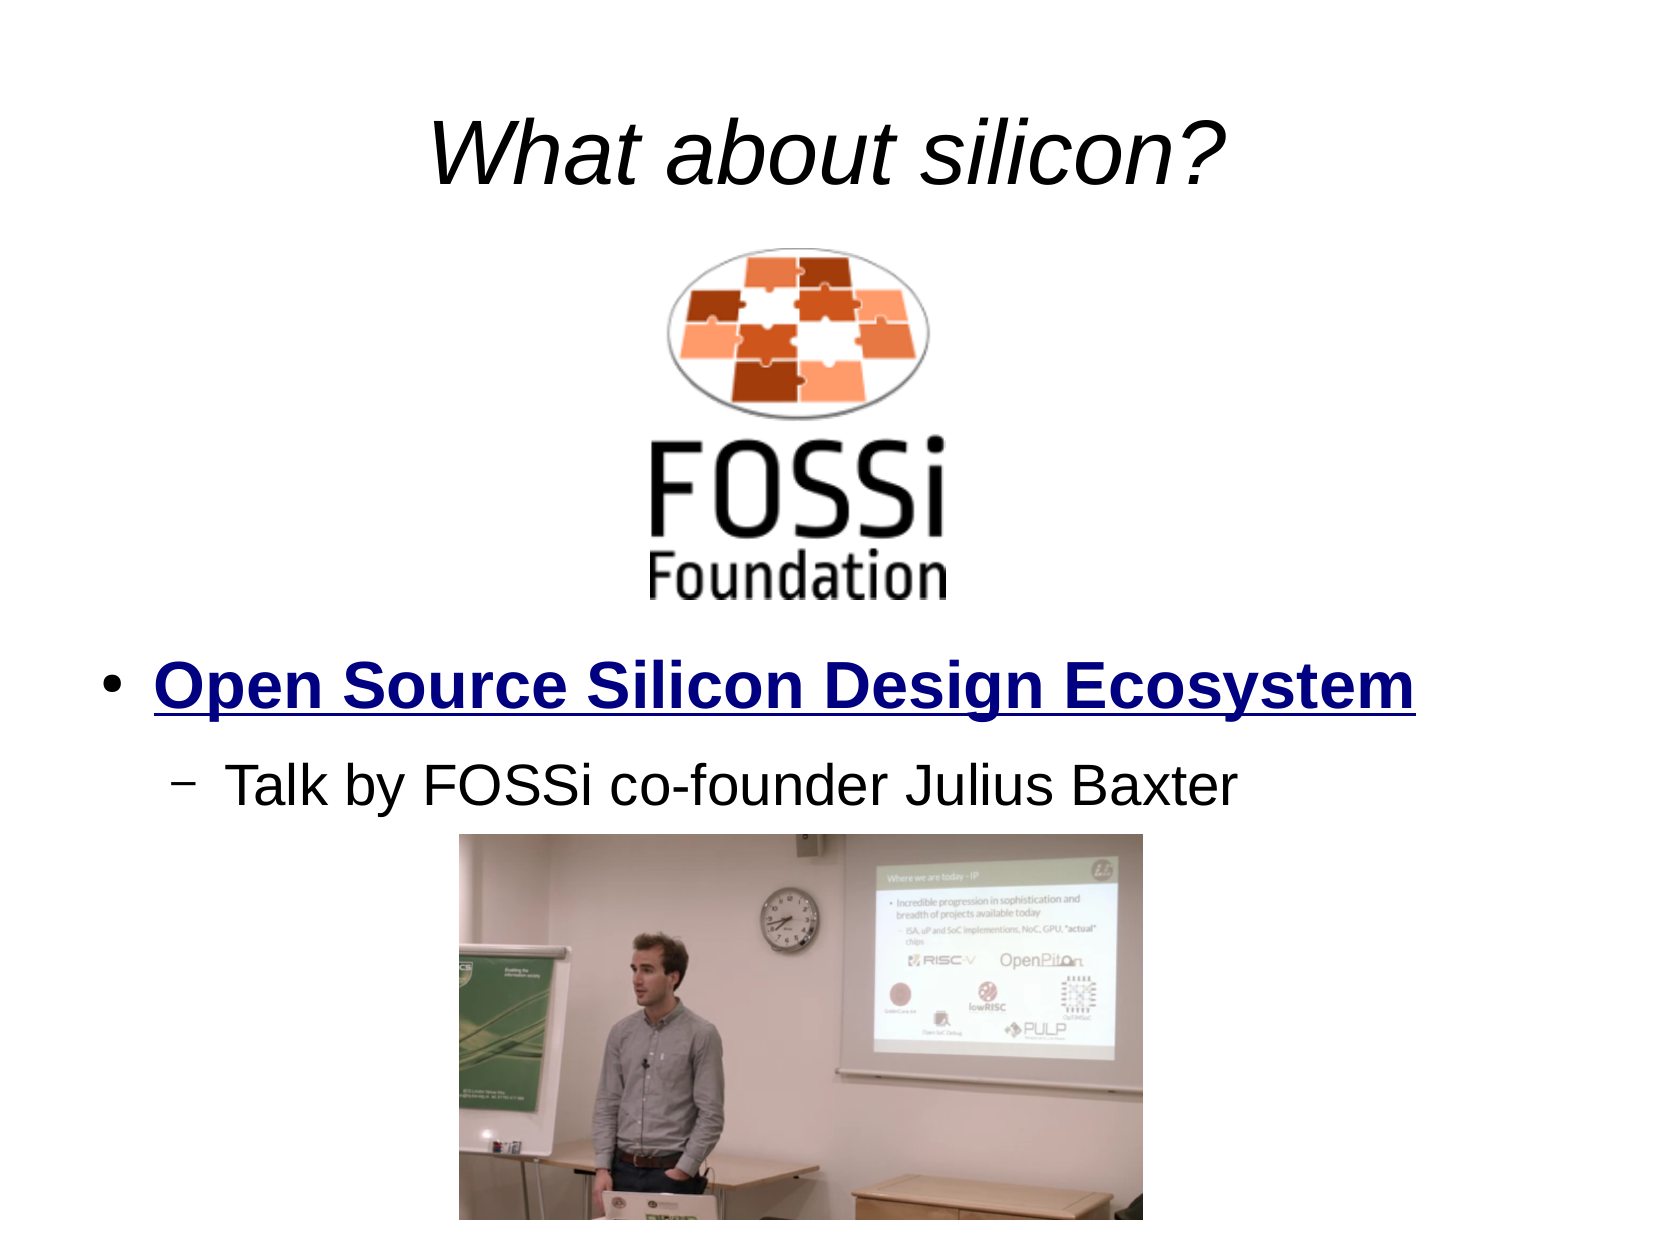

# What about silicon?
Open Source Silicon Design Ecosystem
Talk by FOSSi co-founder Julius Baxter